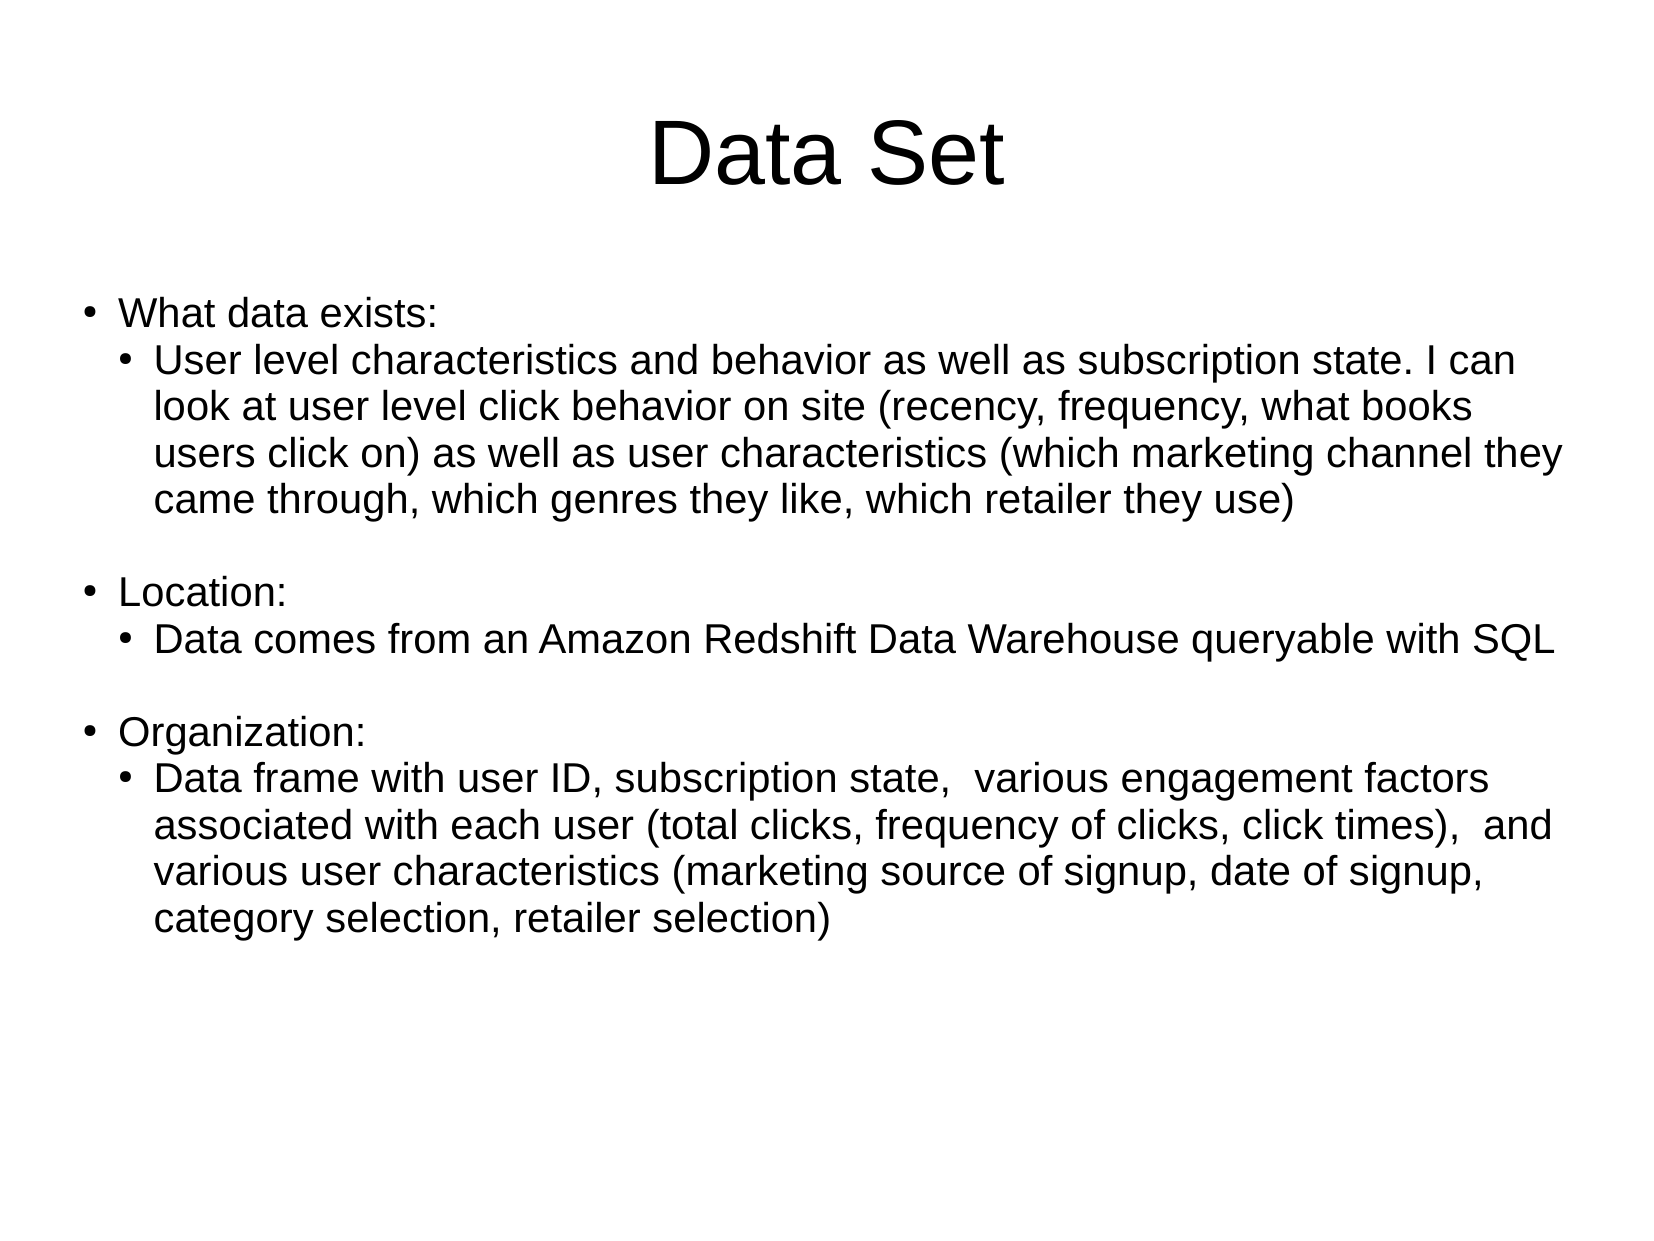

# Data Set
What data exists:
User level characteristics and behavior as well as subscription state. I can look at user level click behavior on site (recency, frequency, what books users click on) as well as user characteristics (which marketing channel they came through, which genres they like, which retailer they use)
Location:
Data comes from an Amazon Redshift Data Warehouse queryable with SQL
Organization:
Data frame with user ID, subscription state, various engagement factors associated with each user (total clicks, frequency of clicks, click times), and various user characteristics (marketing source of signup, date of signup, category selection, retailer selection)